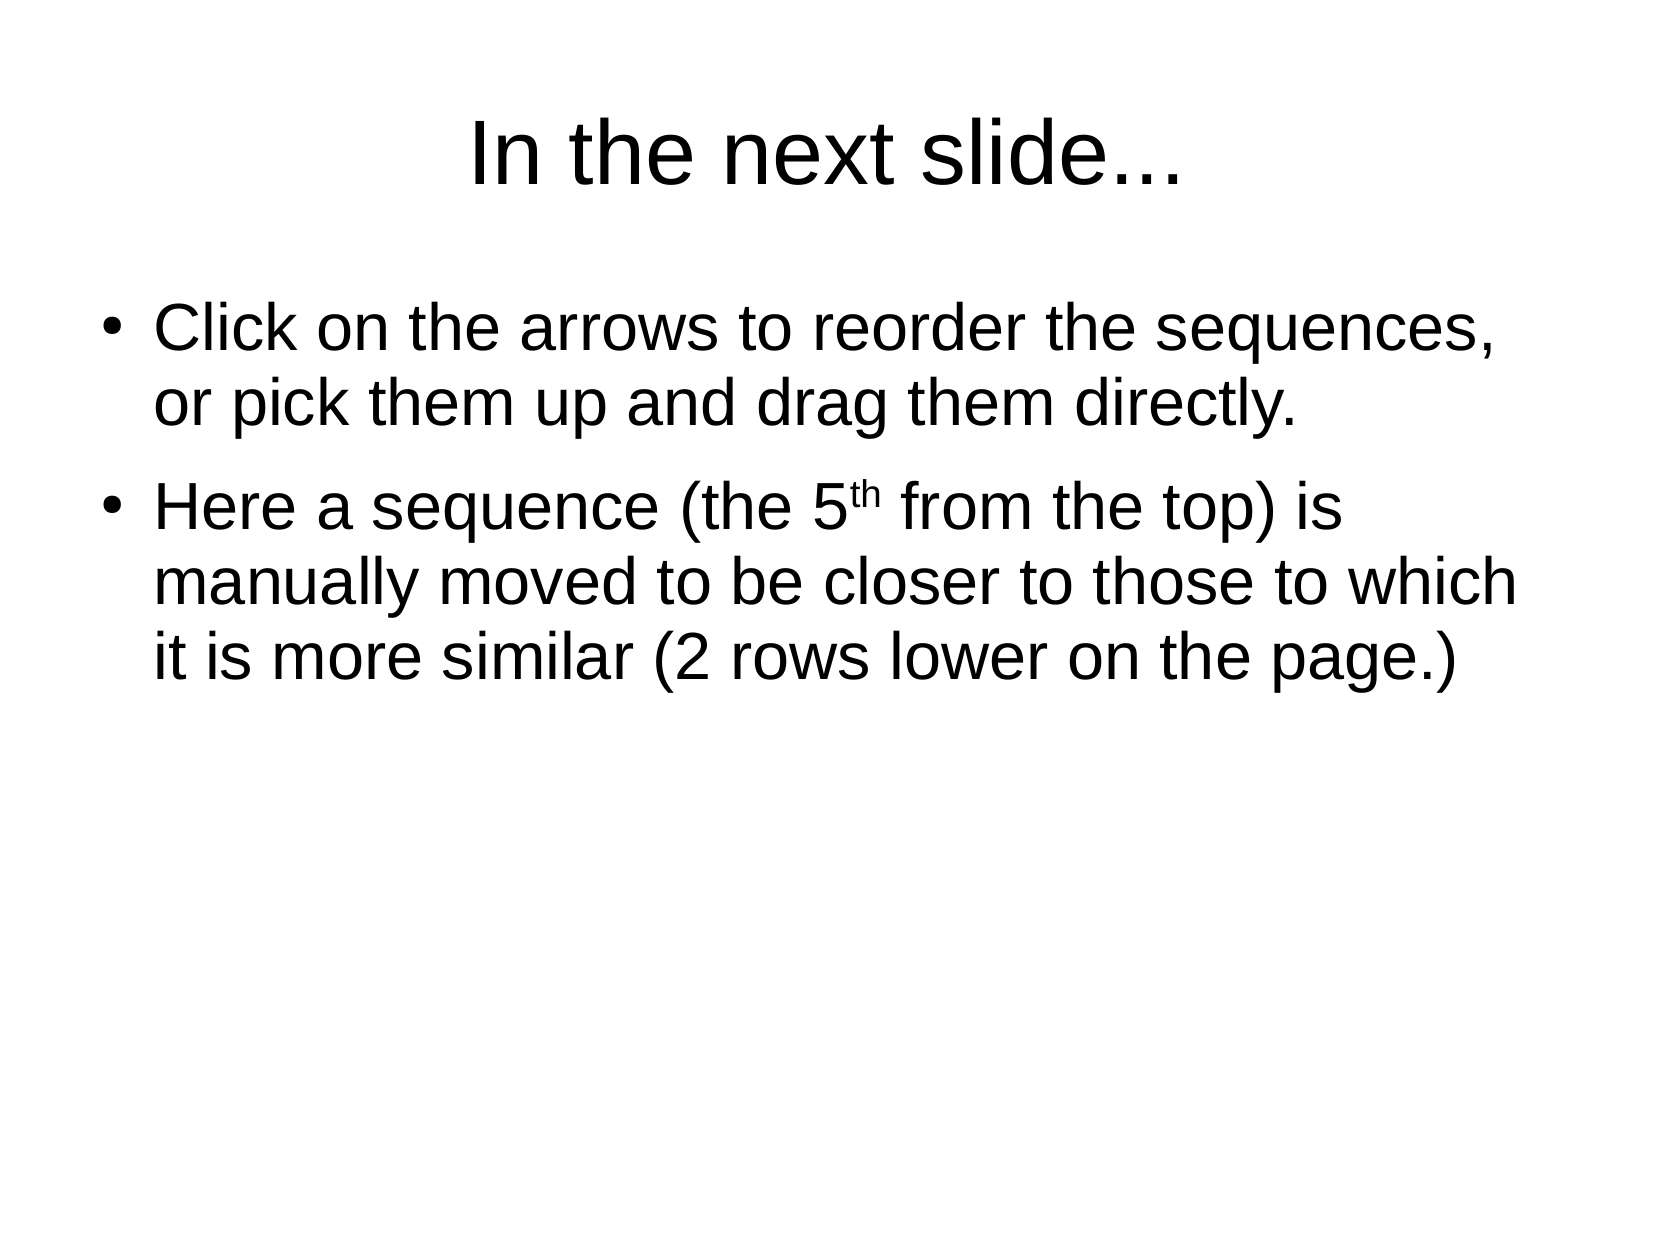

# In the next slide...
Click on the arrows to reorder the sequences, or pick them up and drag them directly.
Here a sequence (the 5th from the top) is manually moved to be closer to those to which it is more similar (2 rows lower on the page.)